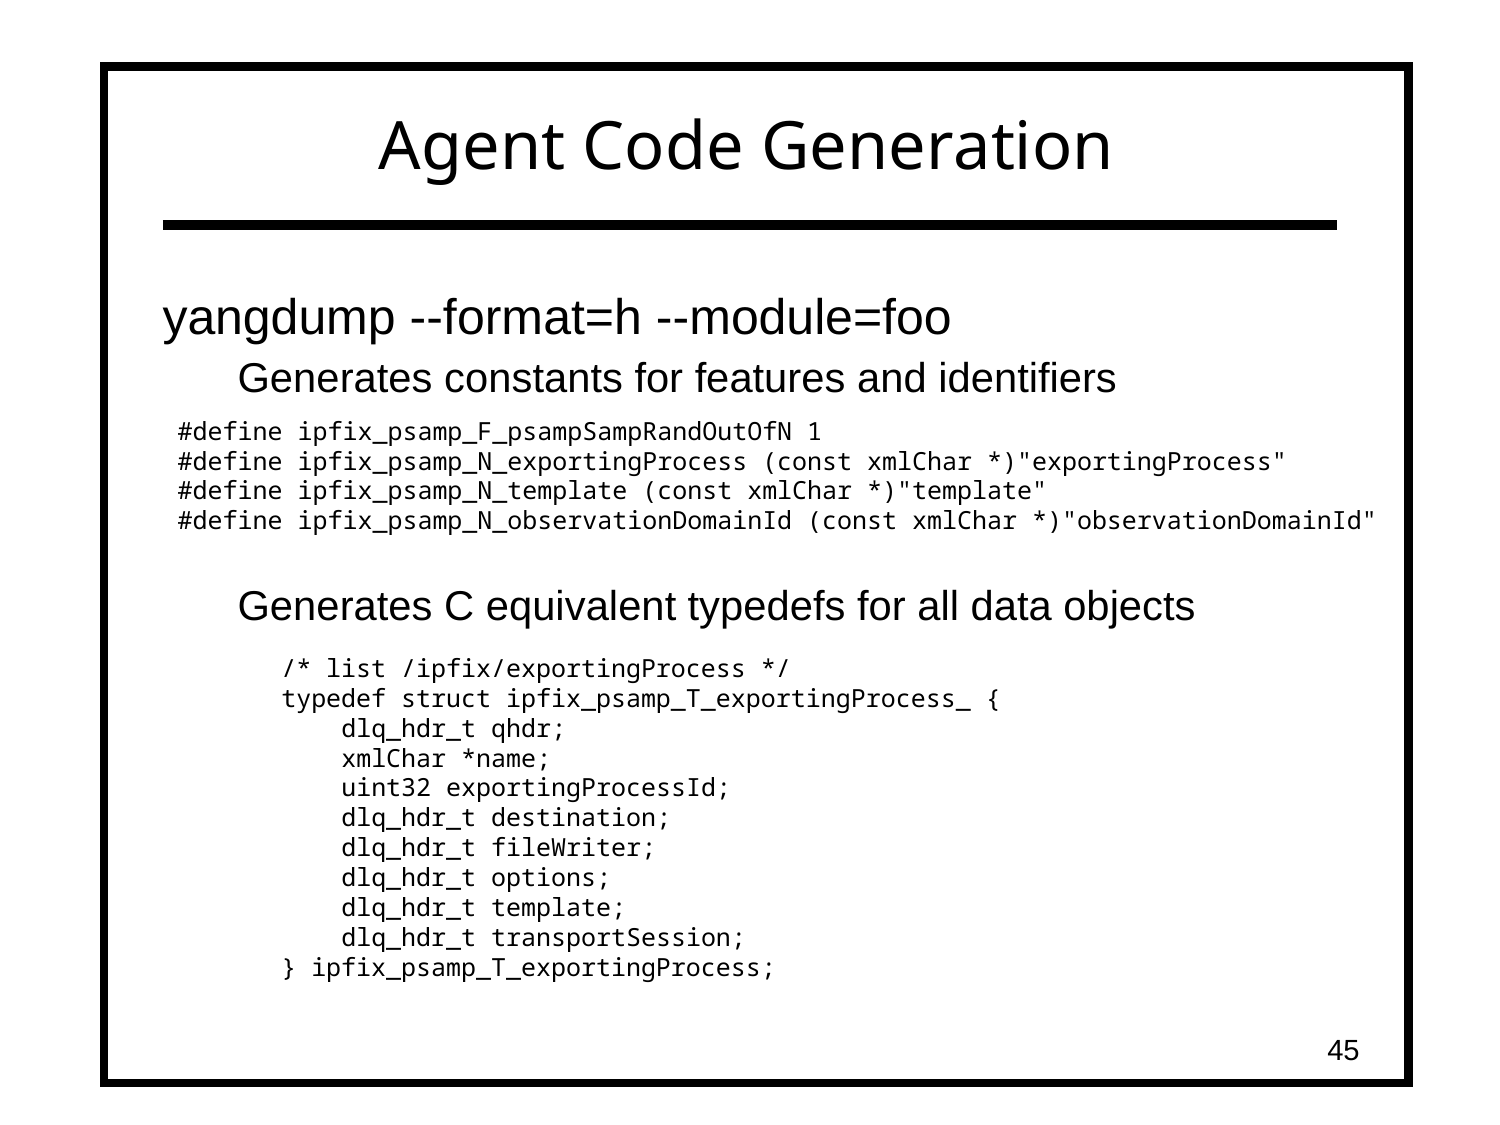

# Agent Code Generation
yangdump --format=h --module=foo
Generates constants for features and identifiers
Generates C equivalent typedefs for all data objects
#define ipfix_psamp_F_psampSampRandOutOfN 1
#define ipfix_psamp_N_exportingProcess (const xmlChar *)"exportingProcess"
#define ipfix_psamp_N_template (const xmlChar *)"template"
#define ipfix_psamp_N_observationDomainId (const xmlChar *)"observationDomainId"
/* list /ipfix/exportingProcess */
typedef struct ipfix_psamp_T_exportingProcess_ {
 dlq_hdr_t qhdr;
 xmlChar *name;
 uint32 exportingProcessId;
 dlq_hdr_t destination;
 dlq_hdr_t fileWriter;
 dlq_hdr_t options;
 dlq_hdr_t template;
 dlq_hdr_t transportSession;
} ipfix_psamp_T_exportingProcess;
45